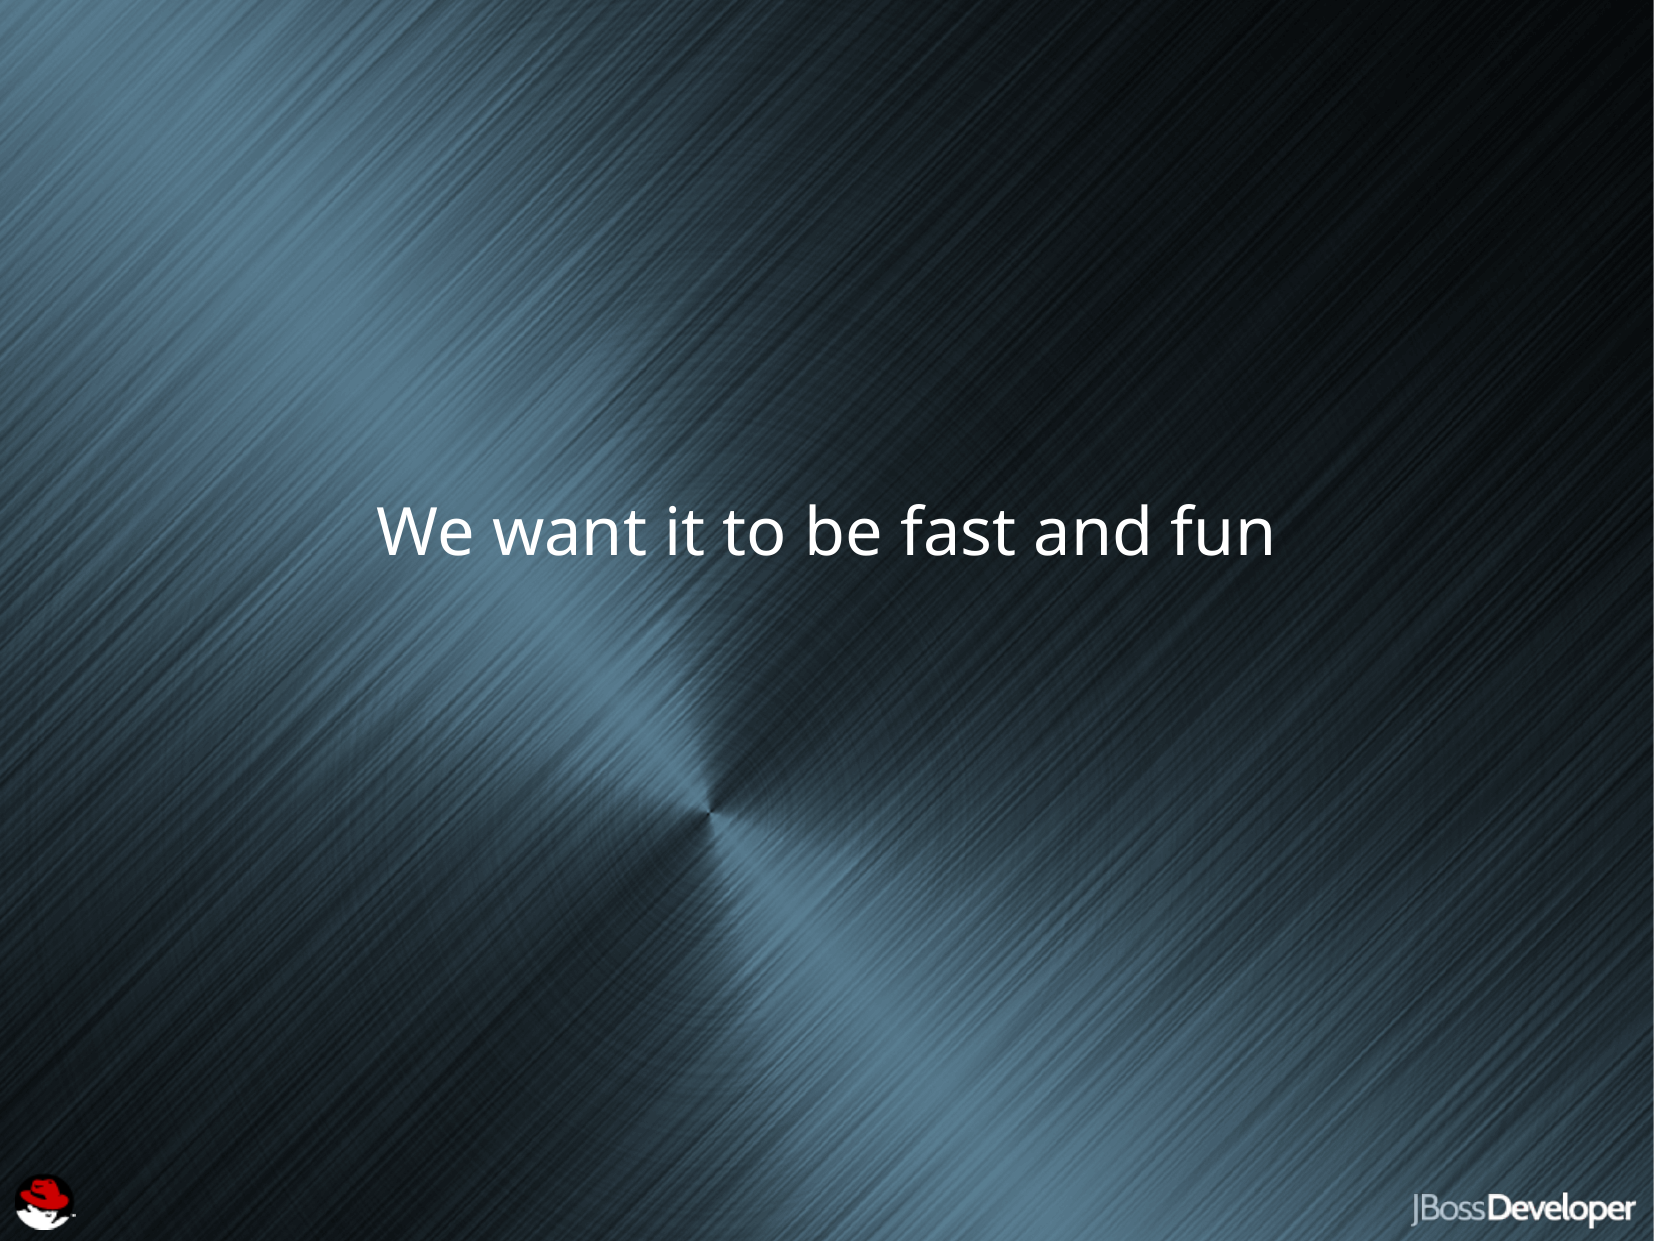

# We want it to be fast and fun